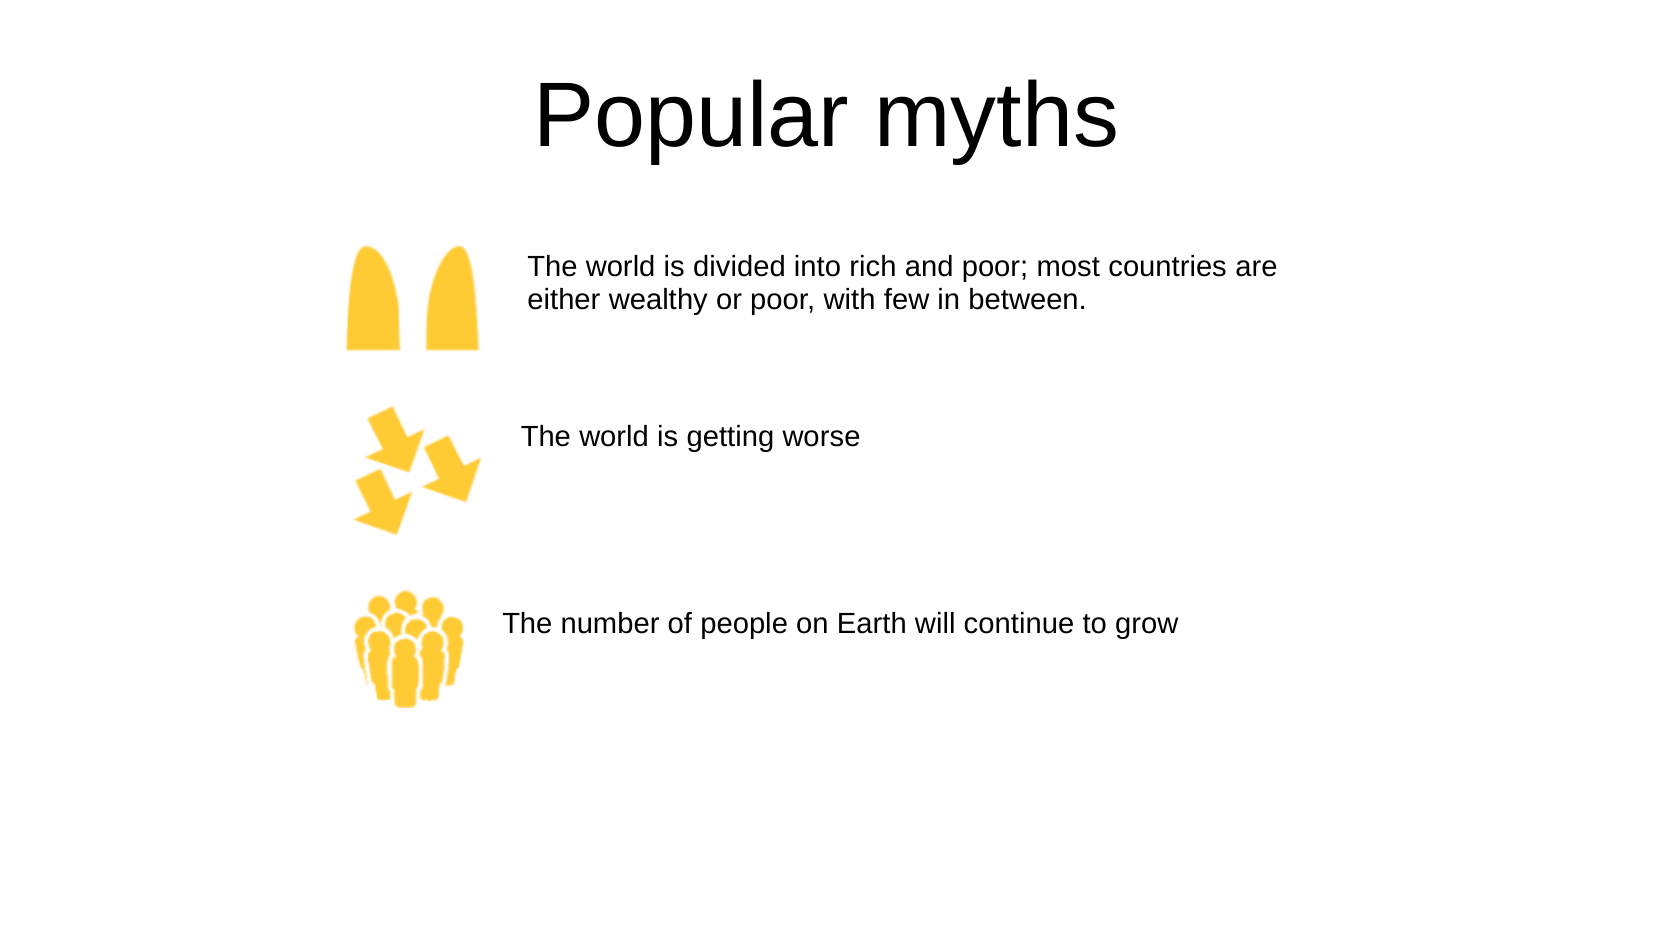

# Popular myths
The world is divided into rich and poor; most countries are either wealthy or poor, with few in between.
The world is getting worse
The number of people on Earth will continue to grow